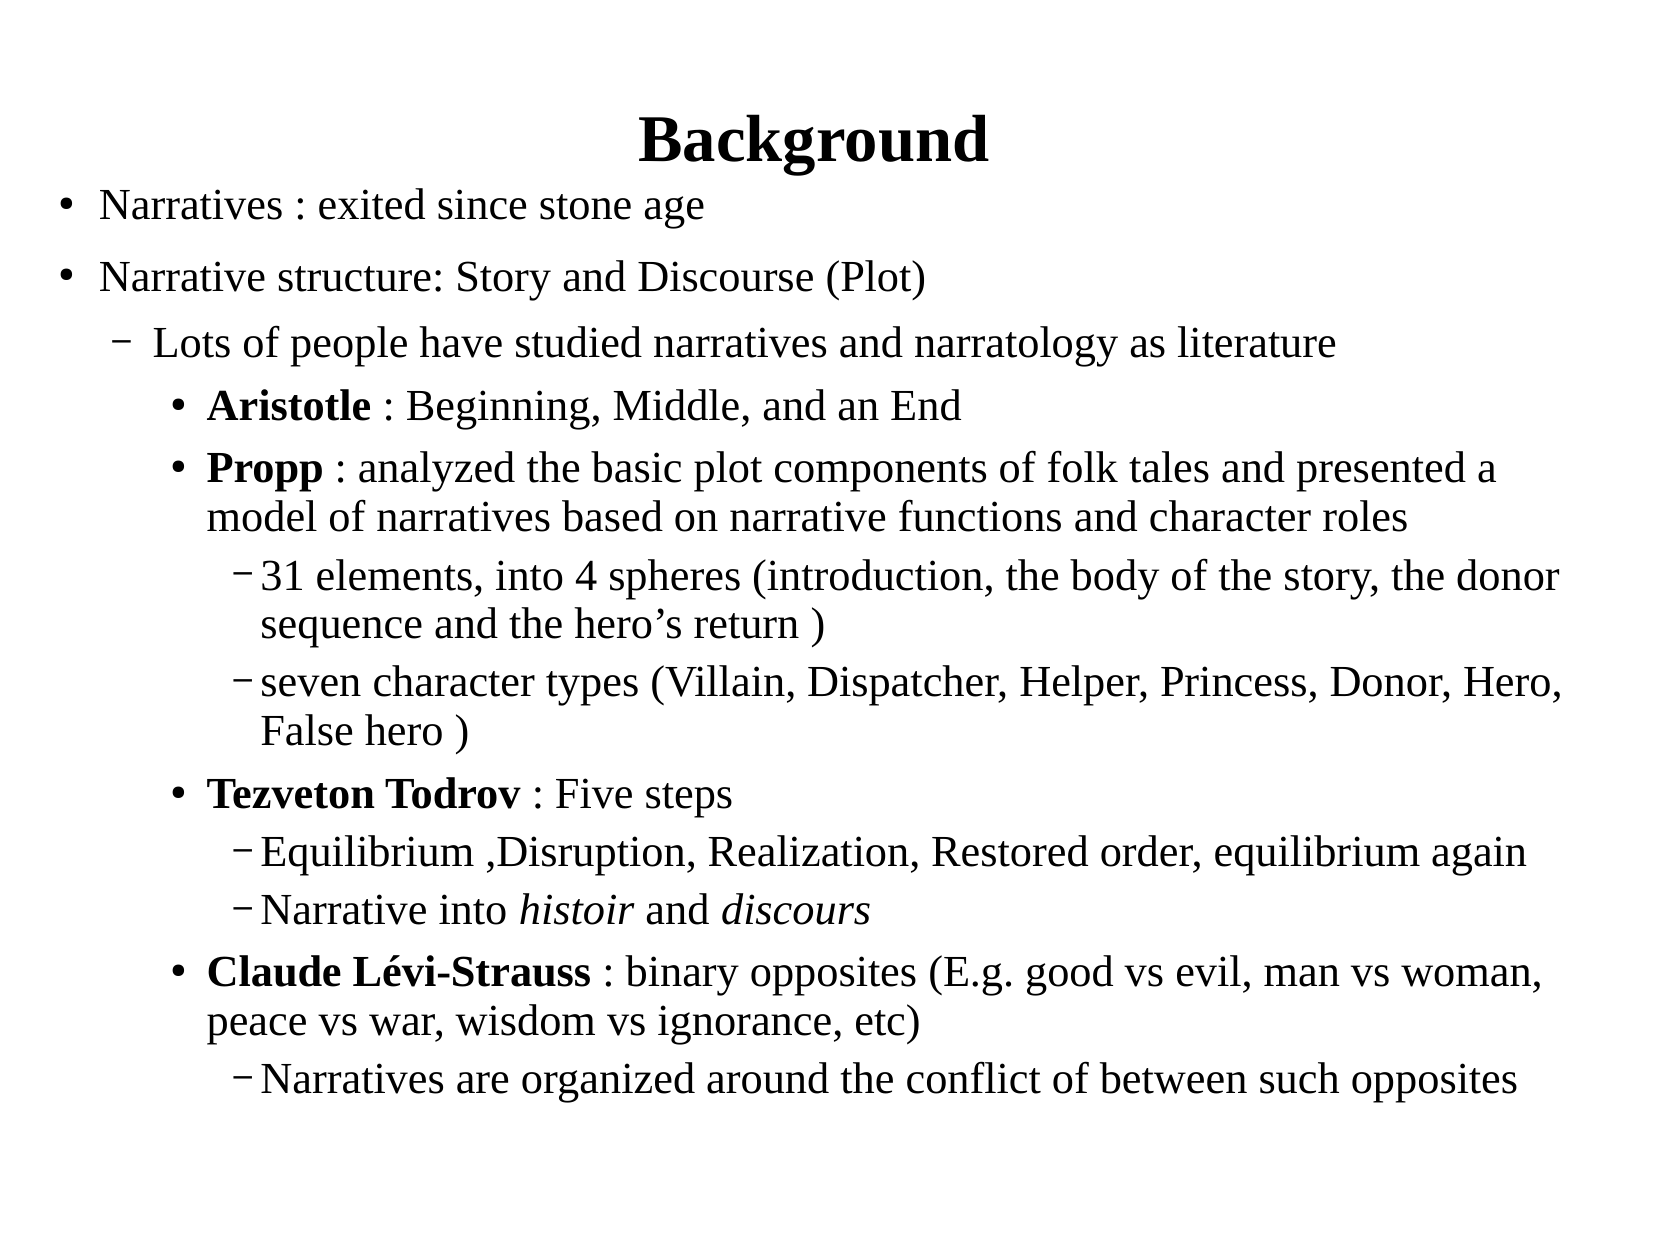

# Background
Narratives : exited since stone age
Narrative structure: Story and Discourse (Plot)
Lots of people have studied narratives and narratology as literature
Aristotle : Beginning, Middle, and an End
Propp : analyzed the basic plot components of folk tales and presented a model of narratives based on narrative functions and character roles
31 elements, into 4 spheres (introduction, the body of the story, the donor sequence and the hero’s return )
seven character types (Villain, Dispatcher, Helper, Princess, Donor, Hero, False hero )
Tezveton Todrov : Five steps
Equilibrium ,Disruption, Realization, Restored order, equilibrium again
Narrative into histoir and discours
Claude Lévi-Strauss : binary opposites (E.g. good vs evil, man vs woman, peace vs war, wisdom vs ignorance, etc)
Narratives are organized around the conflict of between such opposites